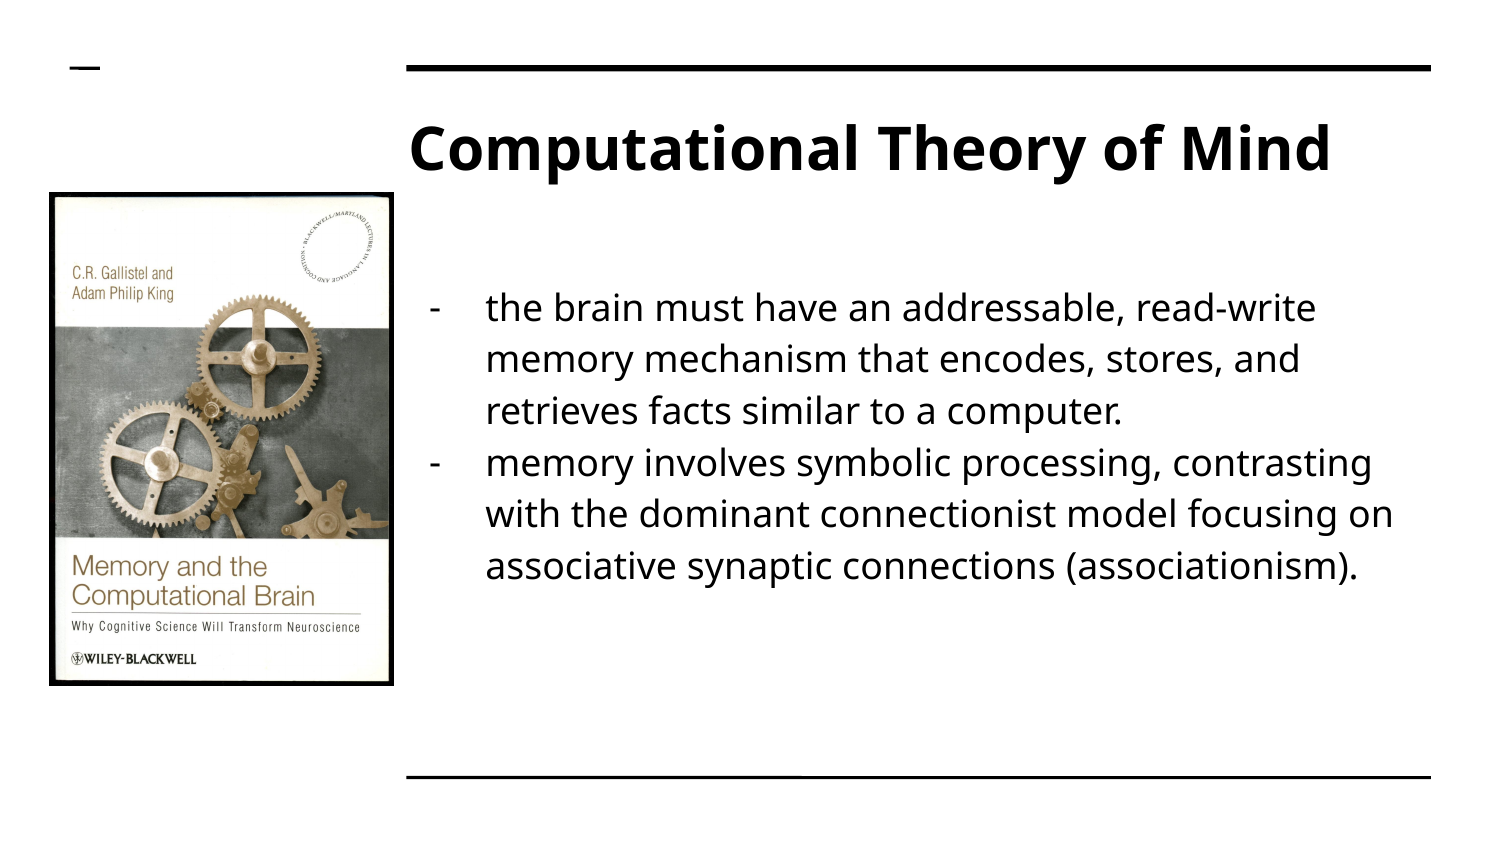

# Computational Theory of Mind
the brain must have an addressable, read-write memory mechanism that encodes, stores, and retrieves facts similar to a computer.
memory involves symbolic processing, contrasting with the dominant connectionist model focusing on associative synaptic connections​ (associationism).